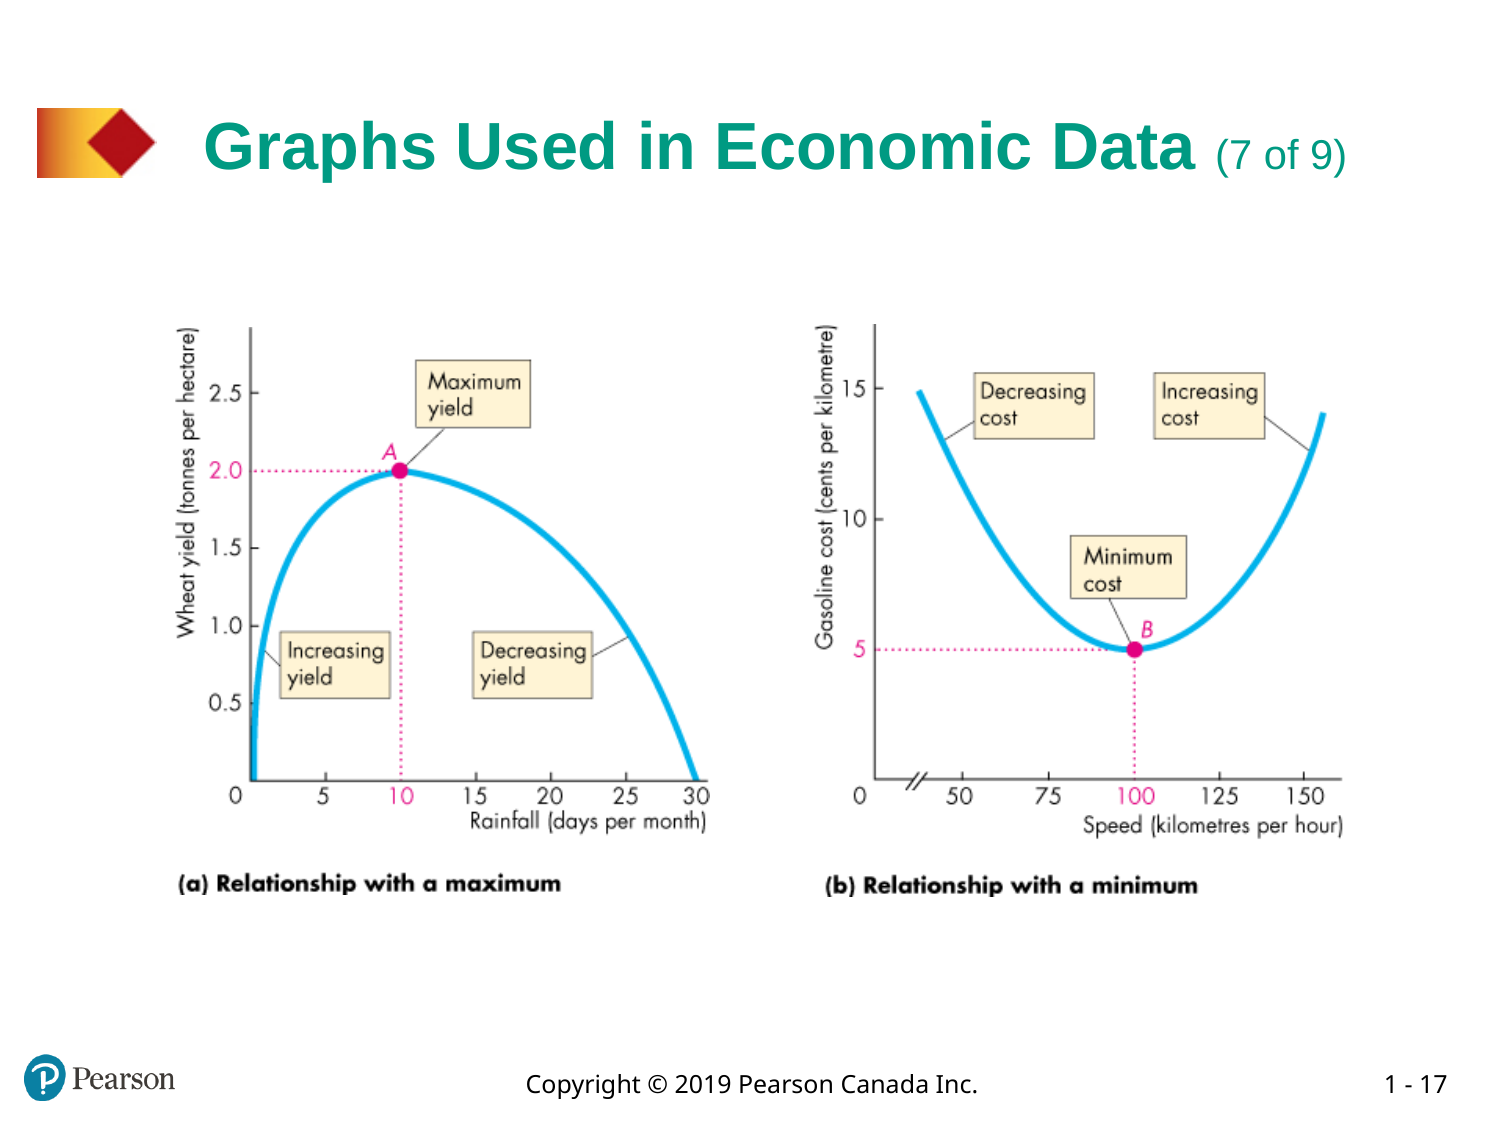

# Graphs Used in Economic Data (7 of 9)